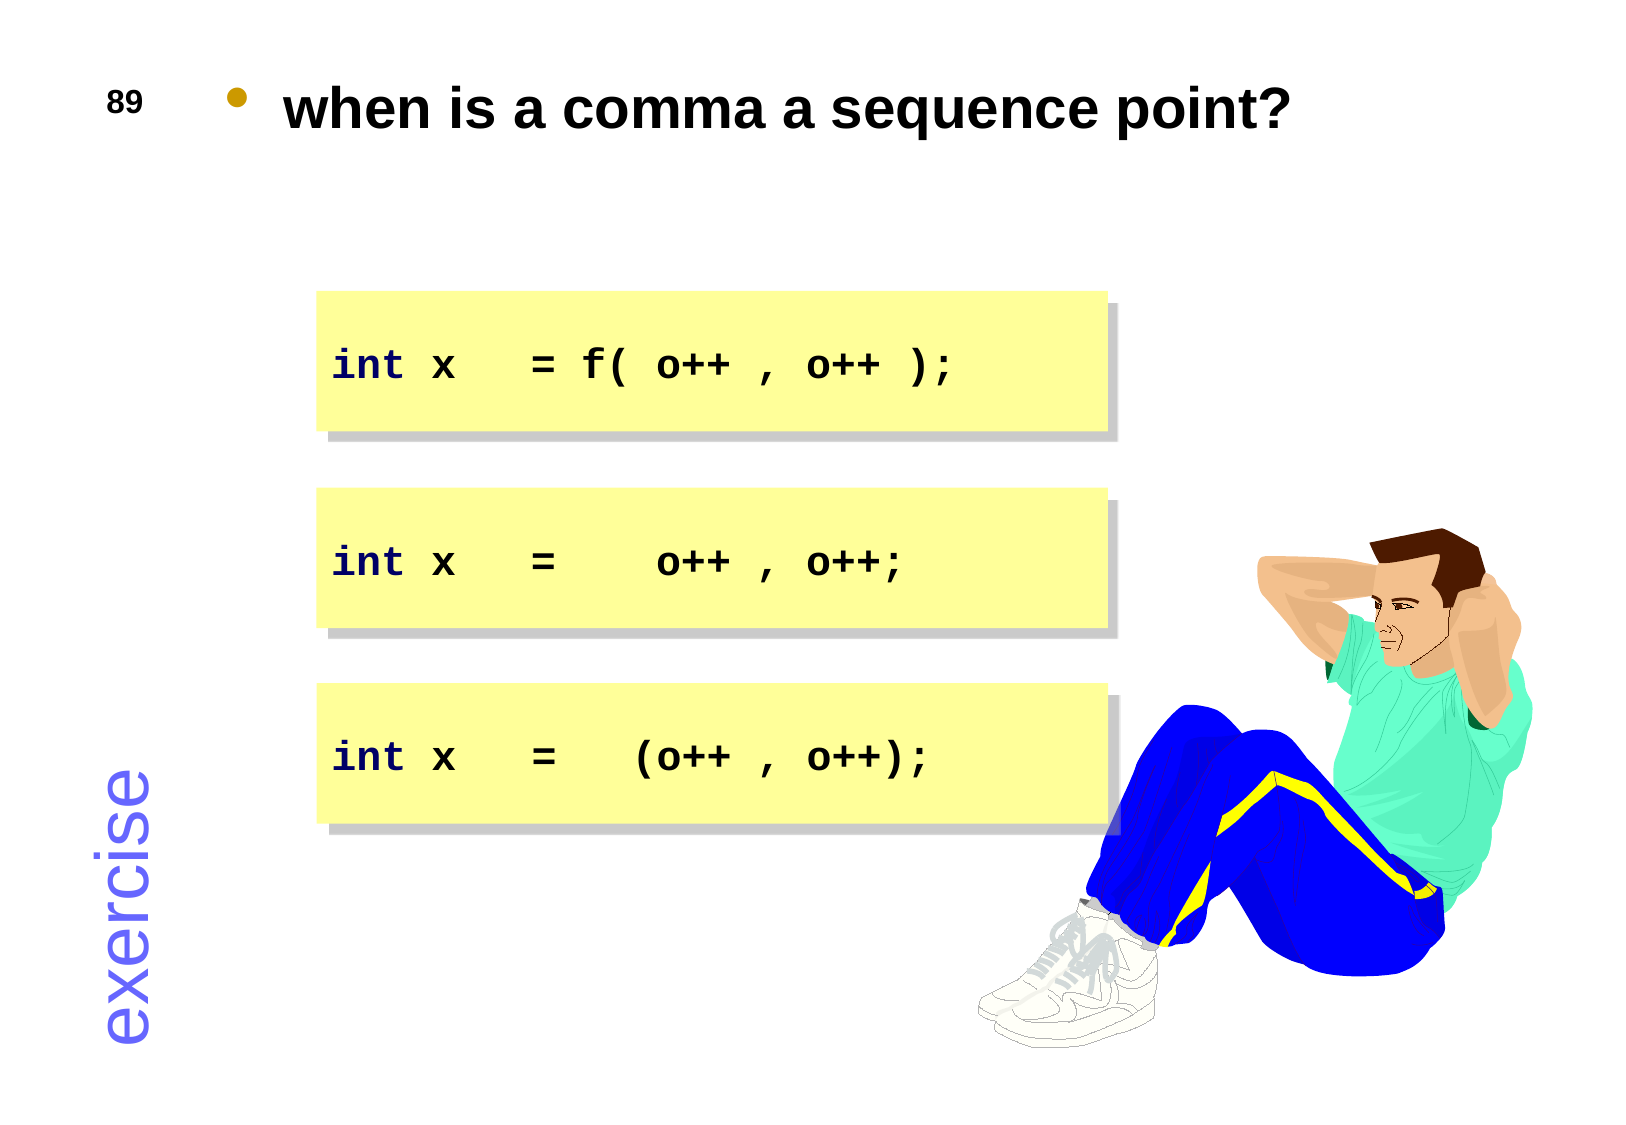

89
when is a comma a sequence point?
int x = f( o++ , o++ );
int x = o++ , o++;
# exercise
int x = (o++ , o++);